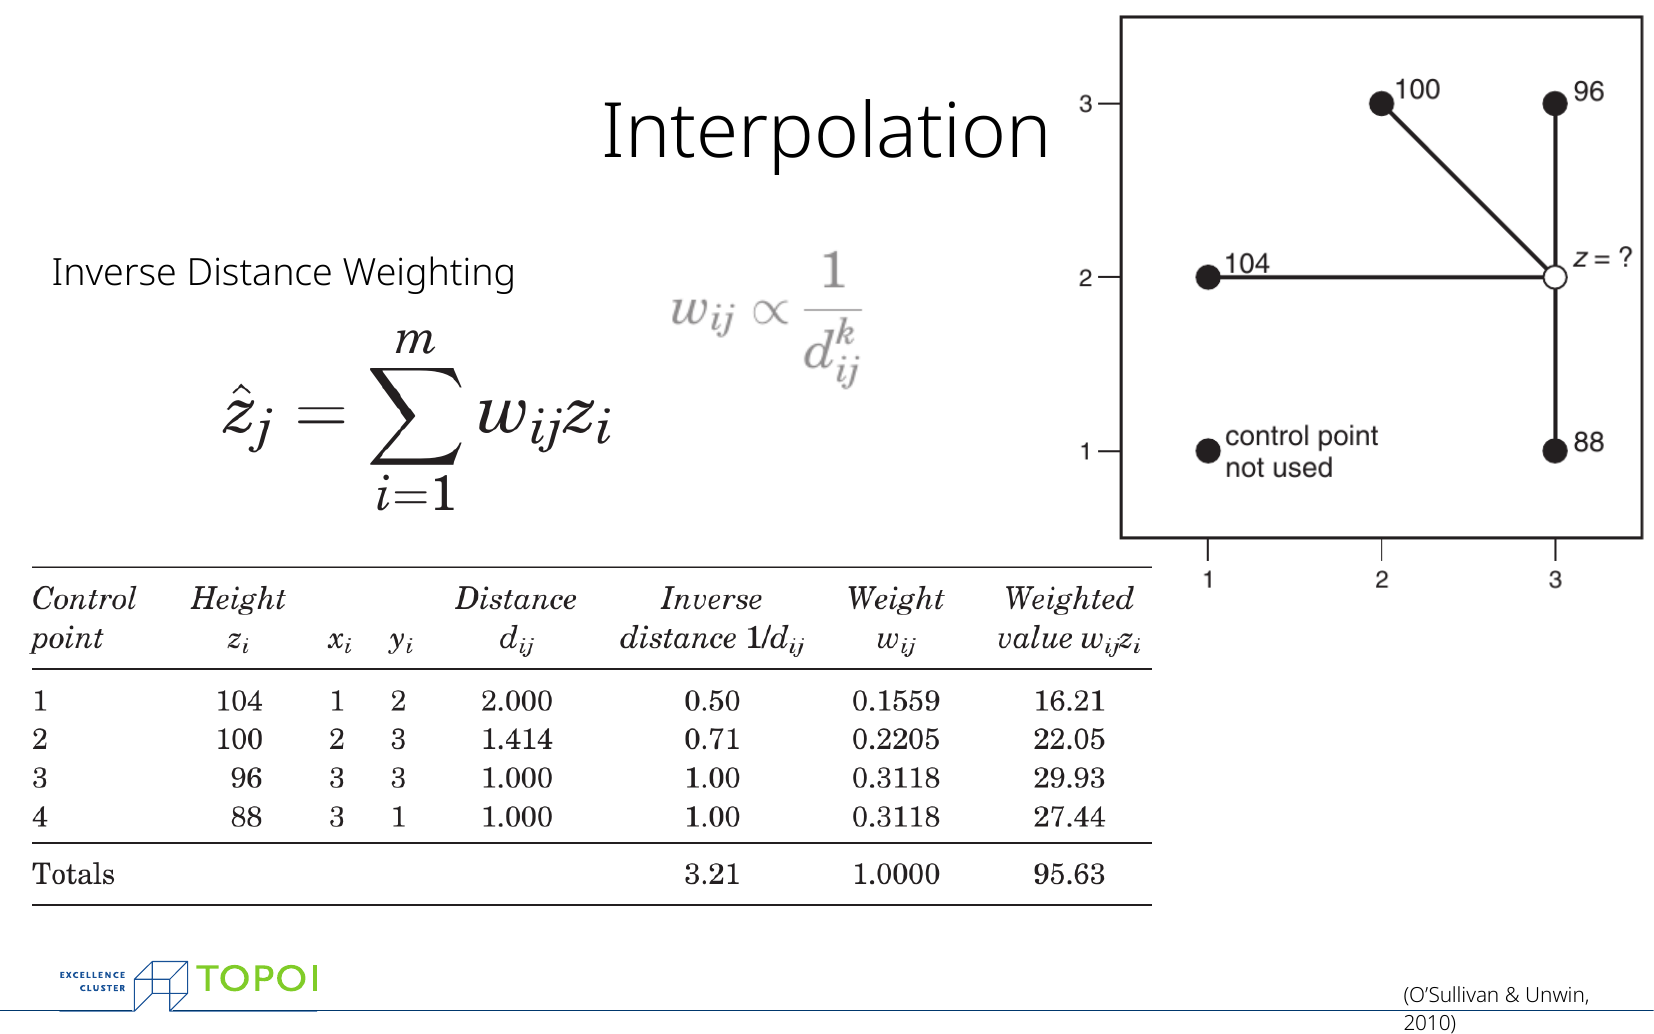

# Interpolation
Inverse Distance Weighting
(O’Sullivan & Unwin, 2010)